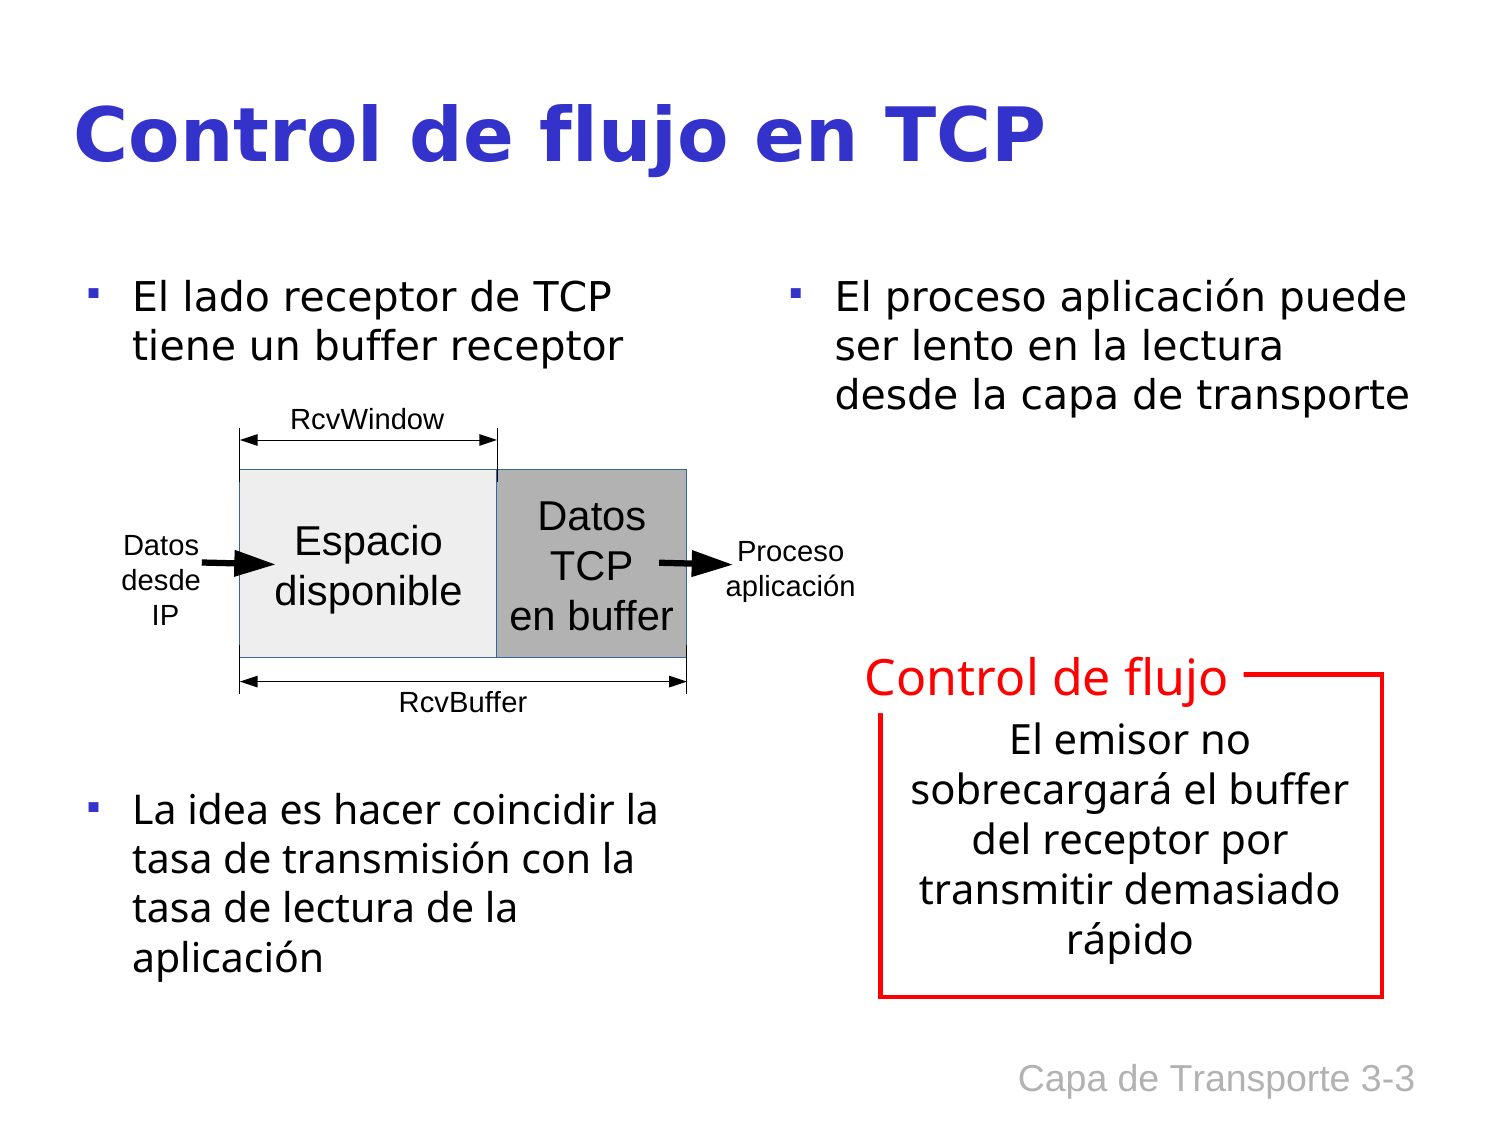

# Control de flujo en TCP
El lado receptor de TCP tiene un buffer receptor
La idea es hacer coincidir la tasa de transmisión con la tasa de lectura de la aplicación
El proceso aplicación puede ser lento en la lectura desde la capa de transporte
Espacio
disponible
Datos
TCP
en buffer
Datos
desde
IP
Proceso aplicación
Control de flujo
El emisor no sobrecargará el buffer del receptor por transmitir demasiado rápido
3